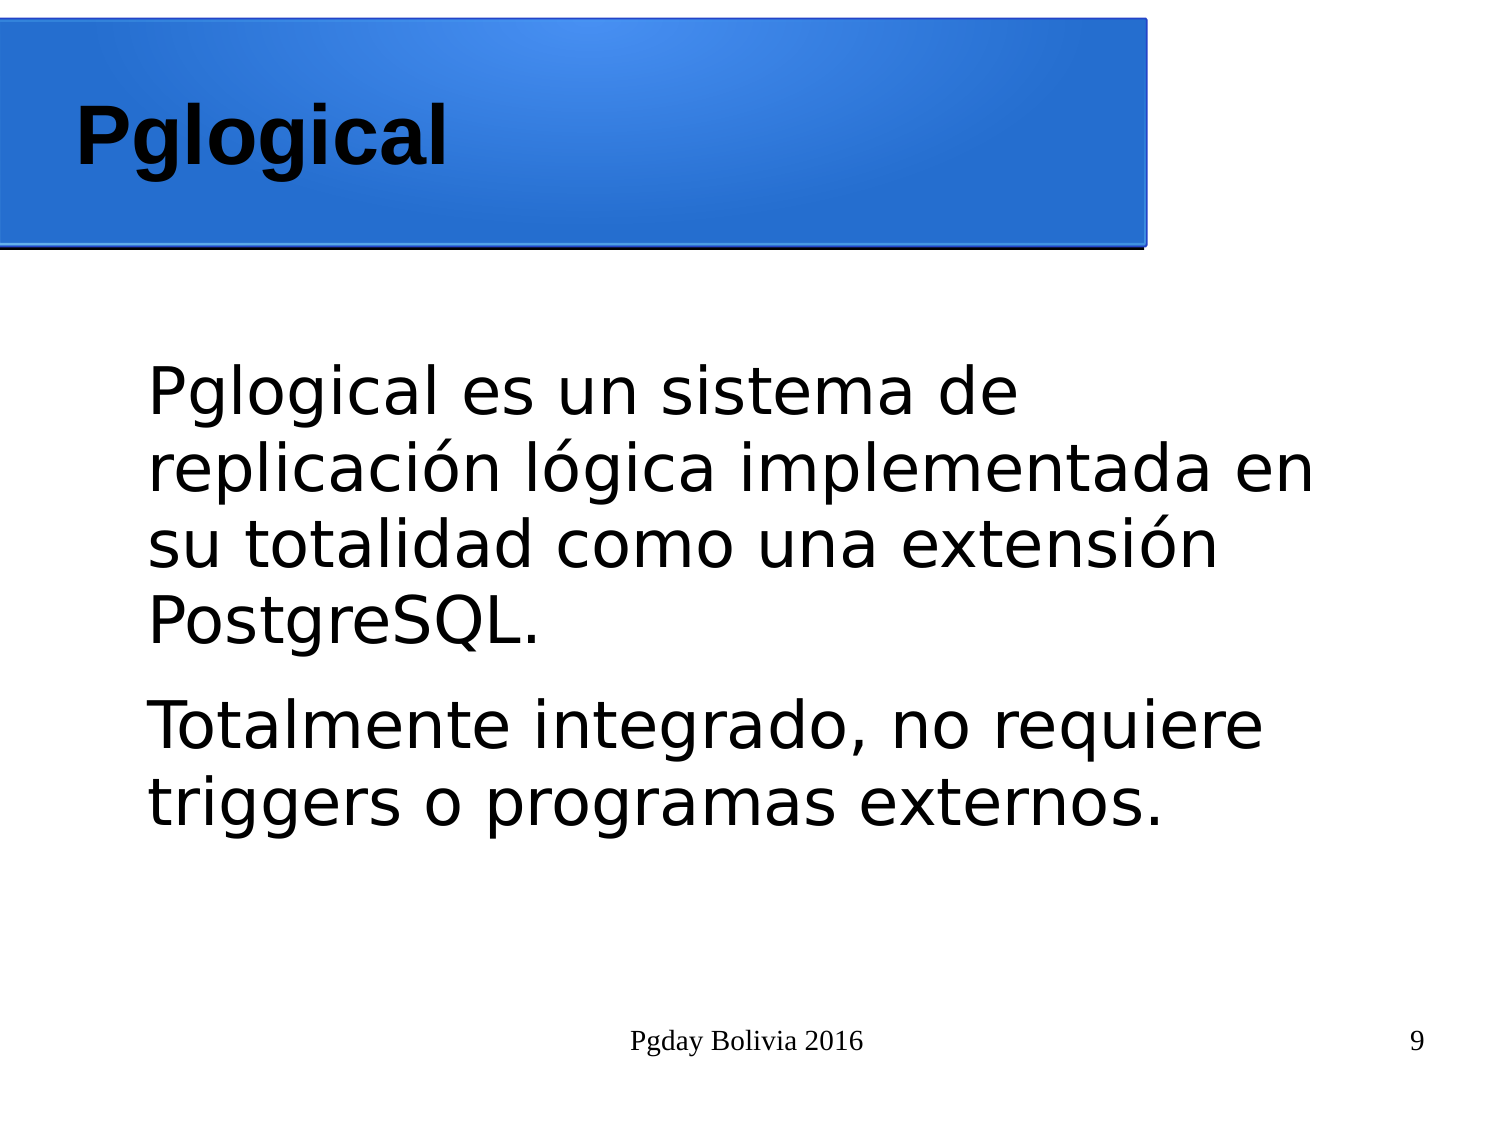

# Pglogical
Pglogical es un sistema de replicación lógica implementada en su totalidad como una extensión PostgreSQL.
Totalmente integrado, no requiere triggers o programas externos.
Pgday Bolivia 2016
9